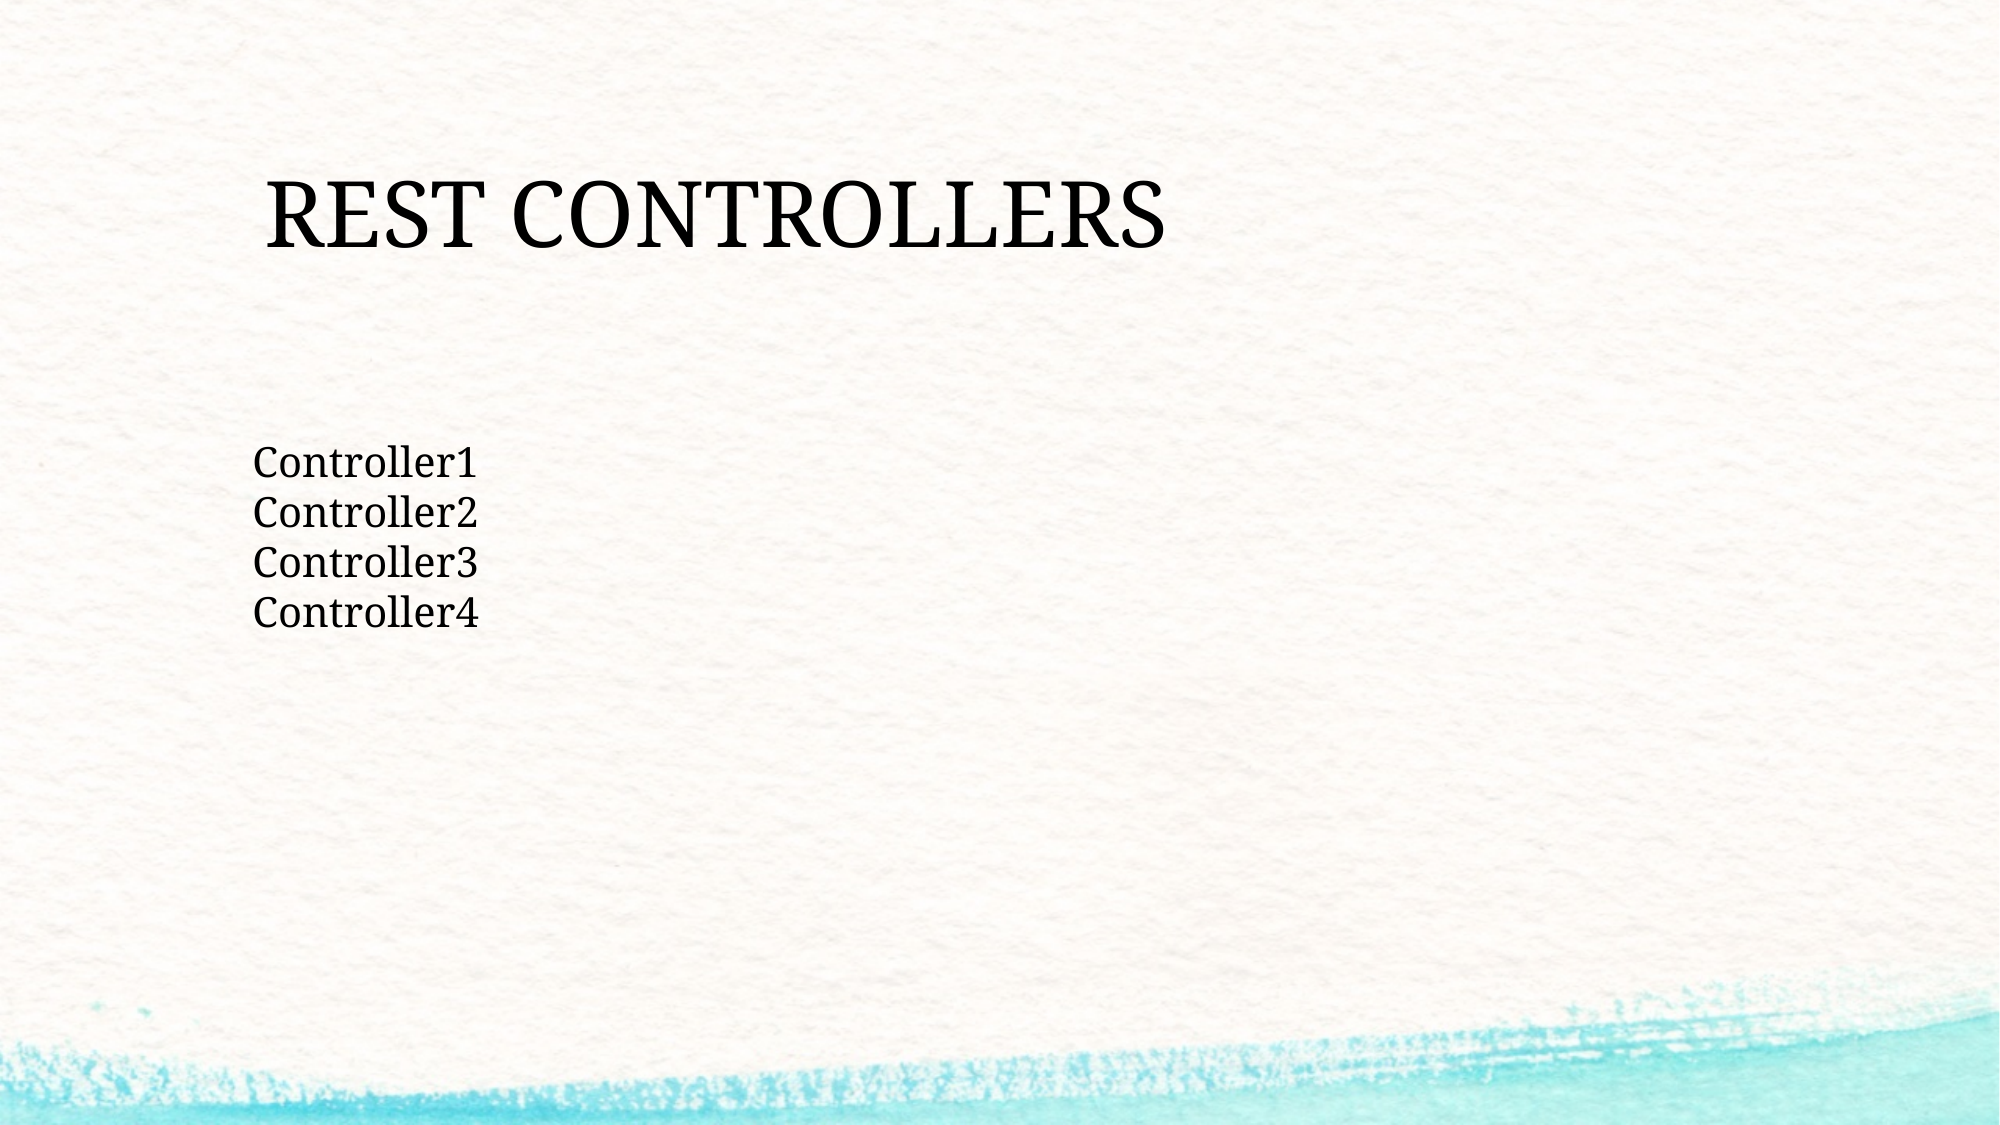

# REST CONTROLLERS
Controller1
Controller2
Controller3
Controller4